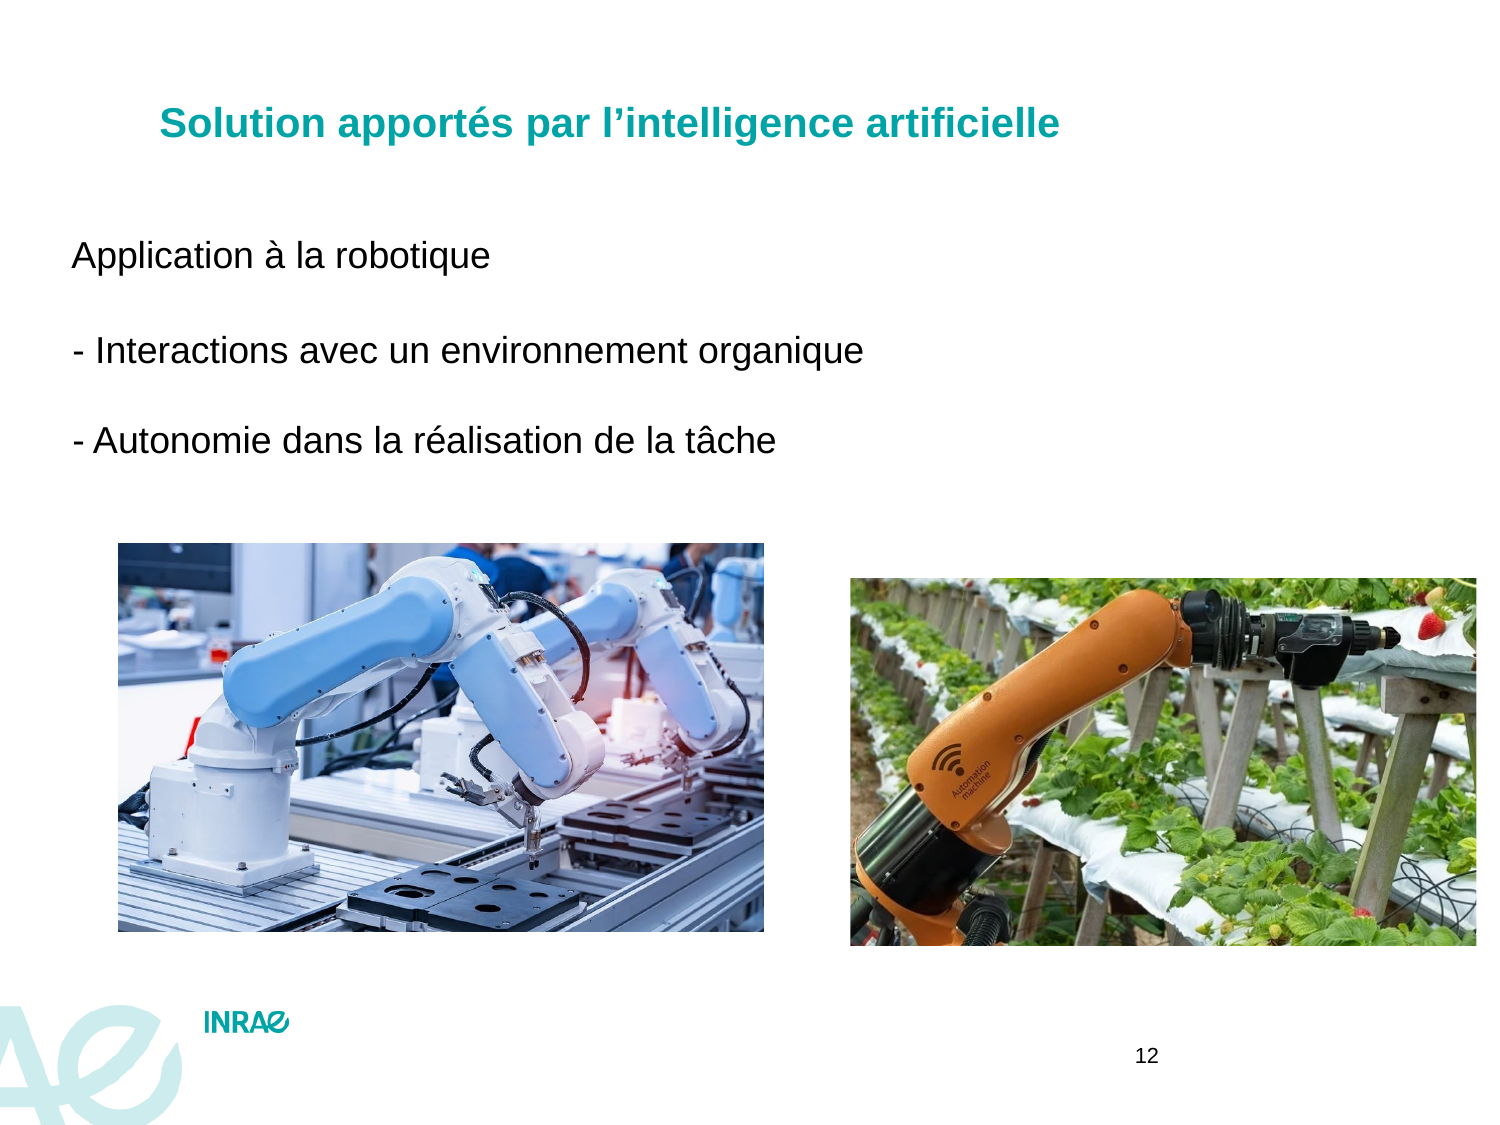

Solution apportés par l’intelligence artificielle
Application à la robotique
- Interactions avec un environnement organique
- Autonomie dans la réalisation de la tâche